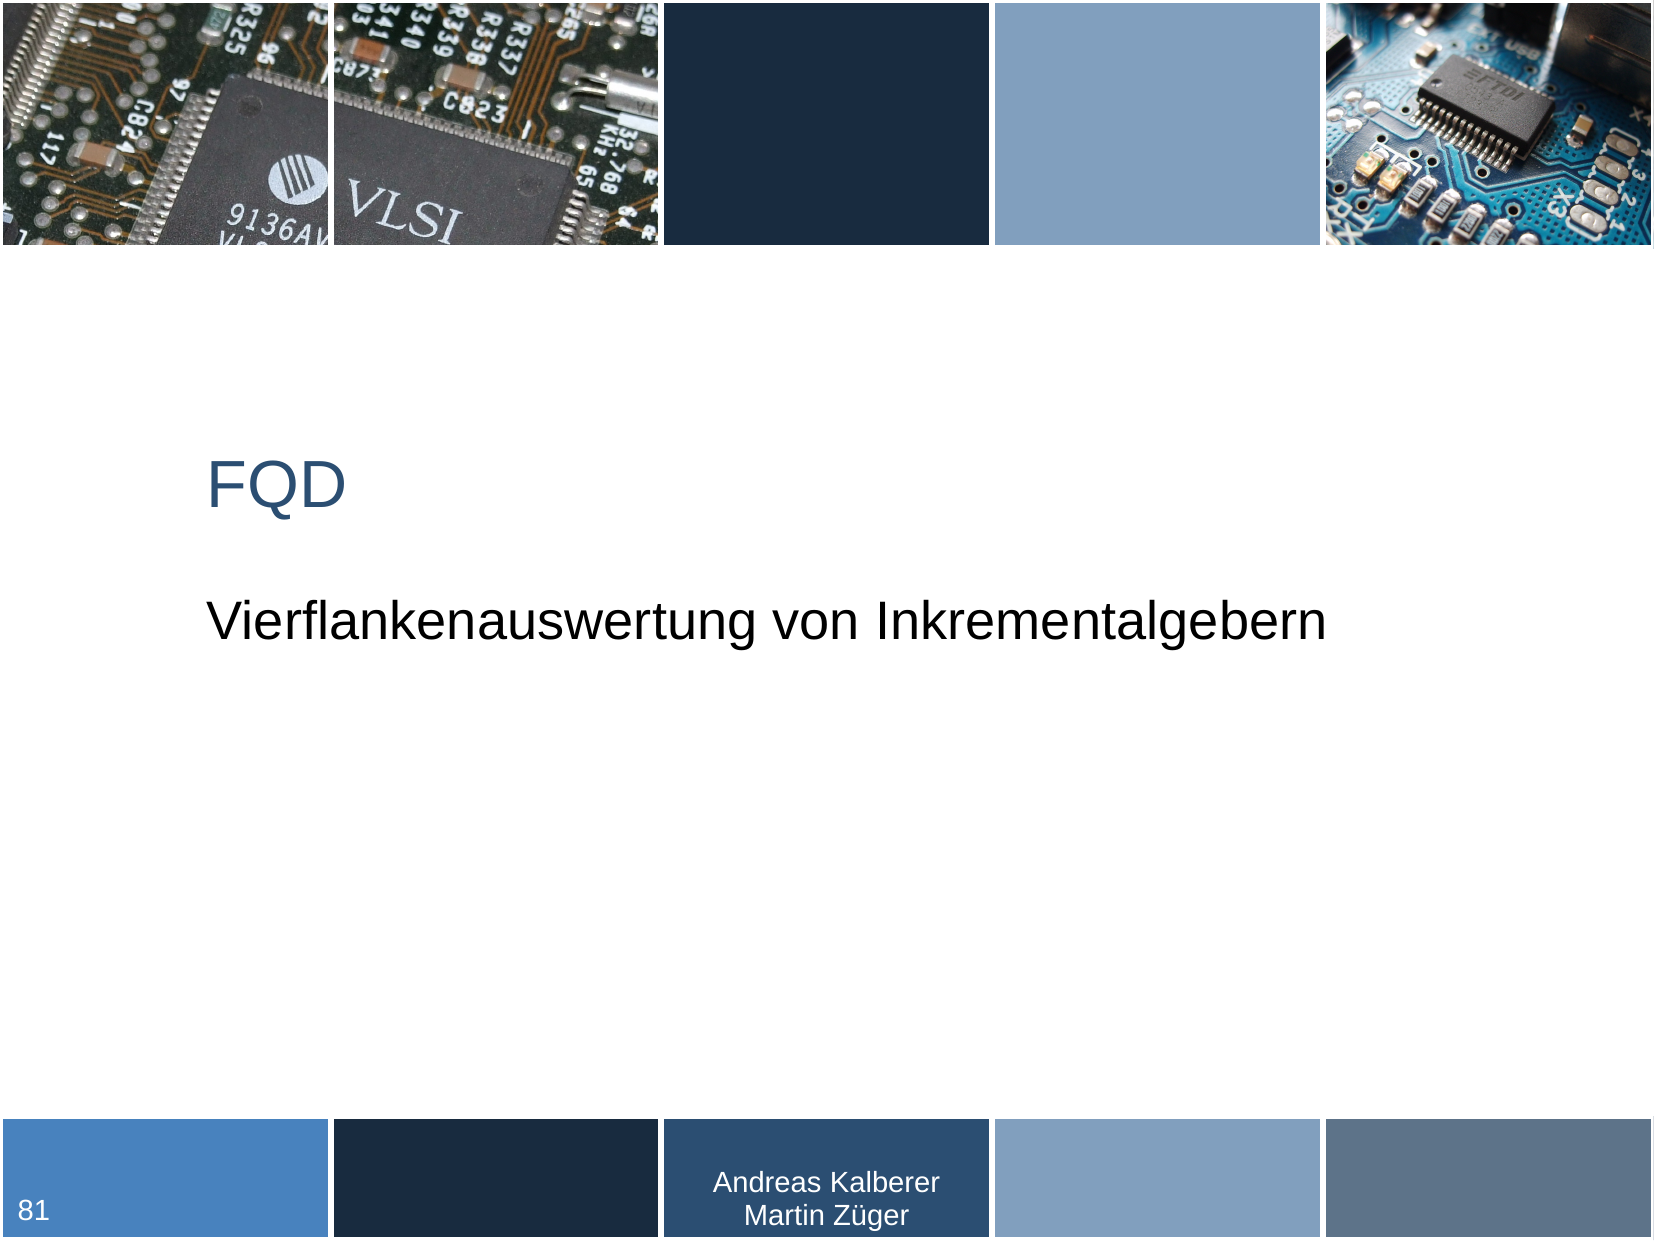

# FQD
Vierflankenauswertung von Inkrementalgebern
LibreOffice Productivity Suite
81